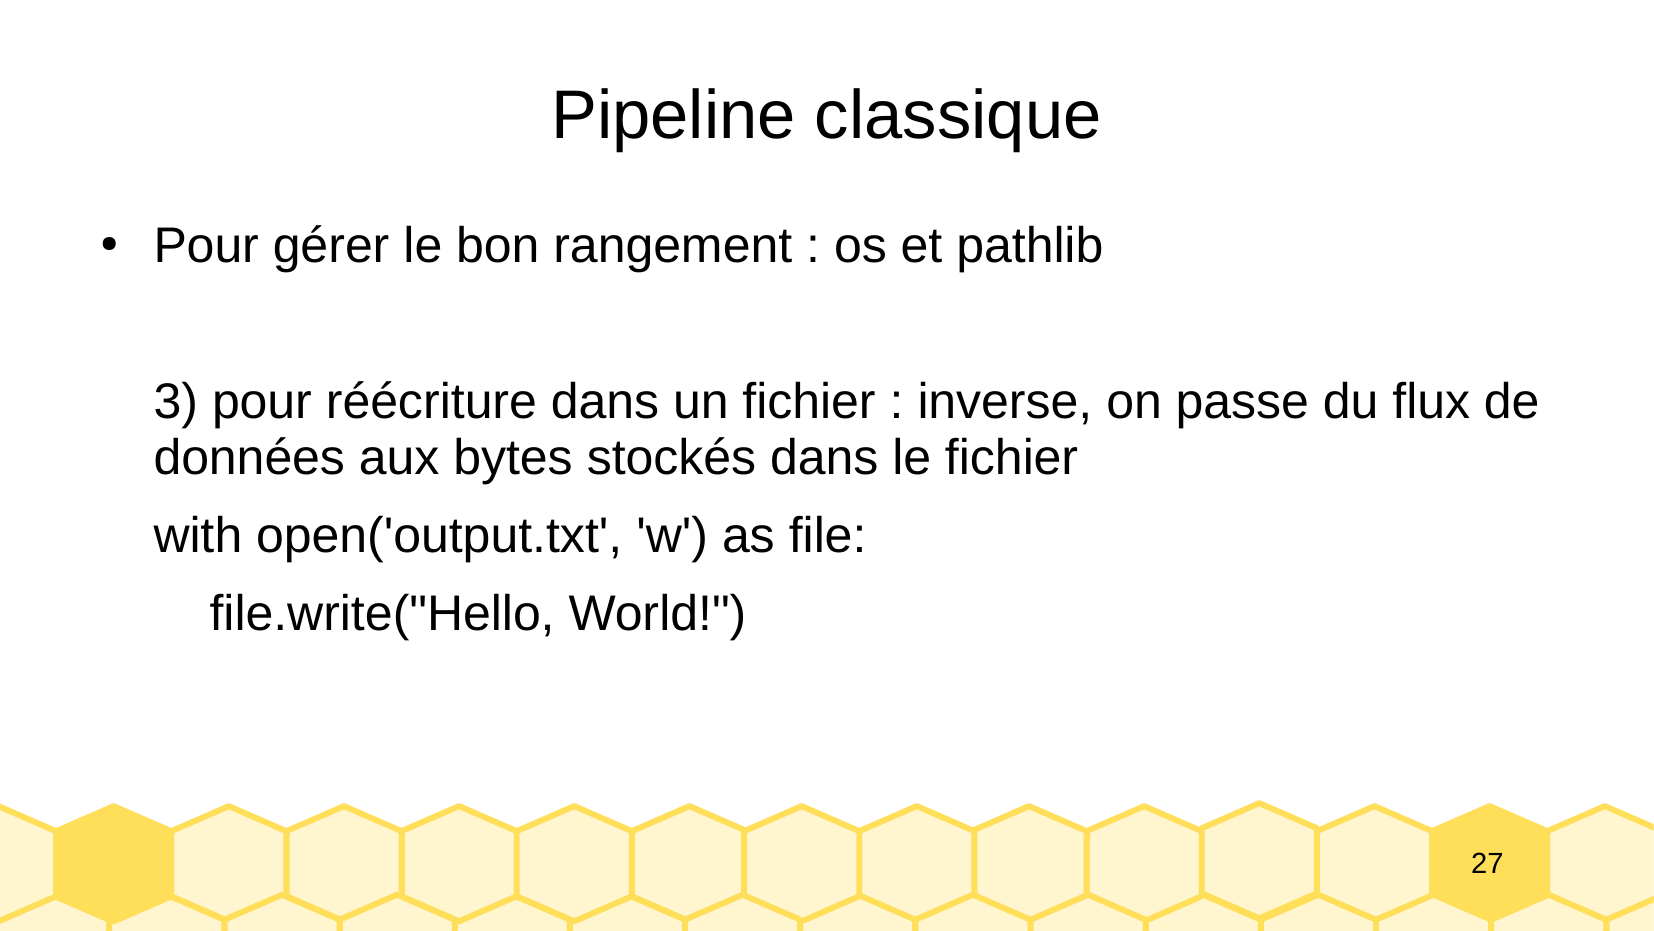

# Pipeline classique
Pour gérer le bon rangement : os et pathlib
3) pour réécriture dans un fichier : inverse, on passe du flux de données aux bytes stockés dans le fichier
with open('output.txt', 'w') as file:
 file.write("Hello, World!")